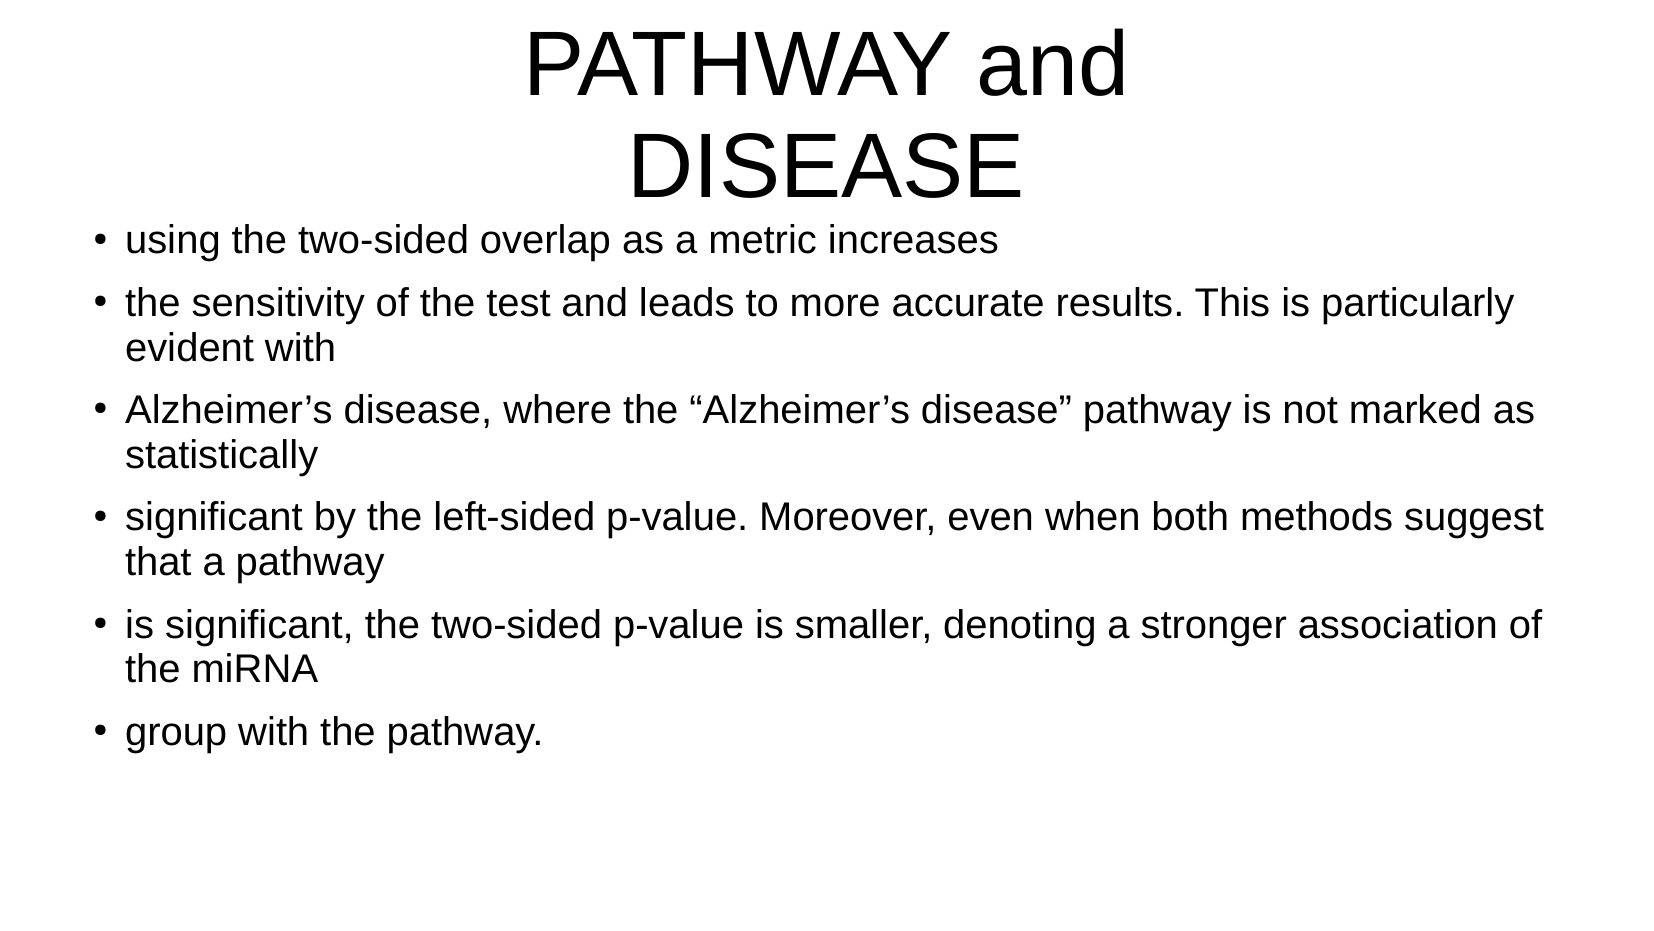

# PATHWAY and DISEASE
using the two-sided overlap as a metric increases
the sensitivity of the test and leads to more accurate results. This is particularly evident with
Alzheimer’s disease, where the “Alzheimer’s disease” pathway is not marked as statistically
significant by the left-sided p-value. Moreover, even when both methods suggest that a pathway
is significant, the two-sided p-value is smaller, denoting a stronger association of the miRNA
group with the pathway.